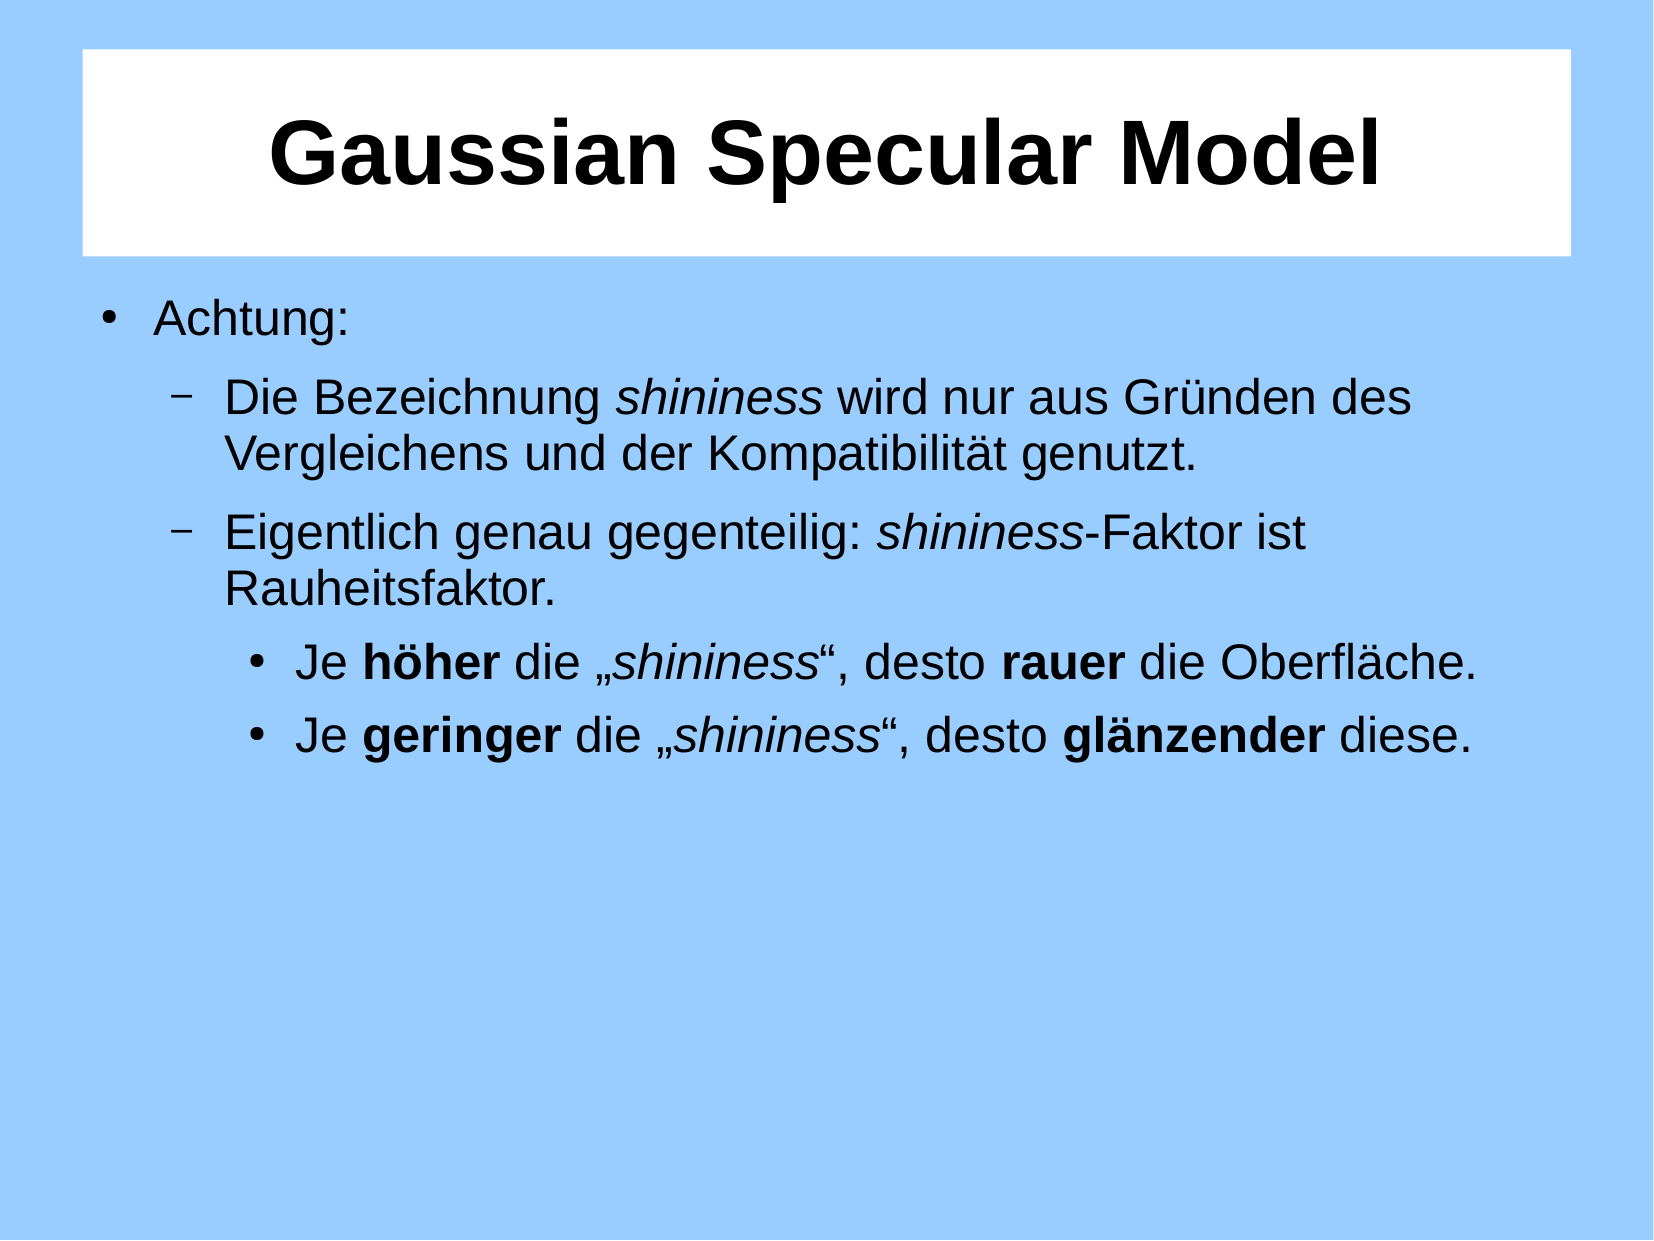

# Gaussian Specular Model
Achtung:
Die Bezeichnung shininess wird nur aus Gründen des Vergleichens und der Kompatibilität genutzt.
Eigentlich genau gegenteilig: shininess-Faktor ist Rauheitsfaktor.
Je höher die „shininess“, desto rauer die Oberfläche.
Je geringer die „shininess“, desto glänzender diese.